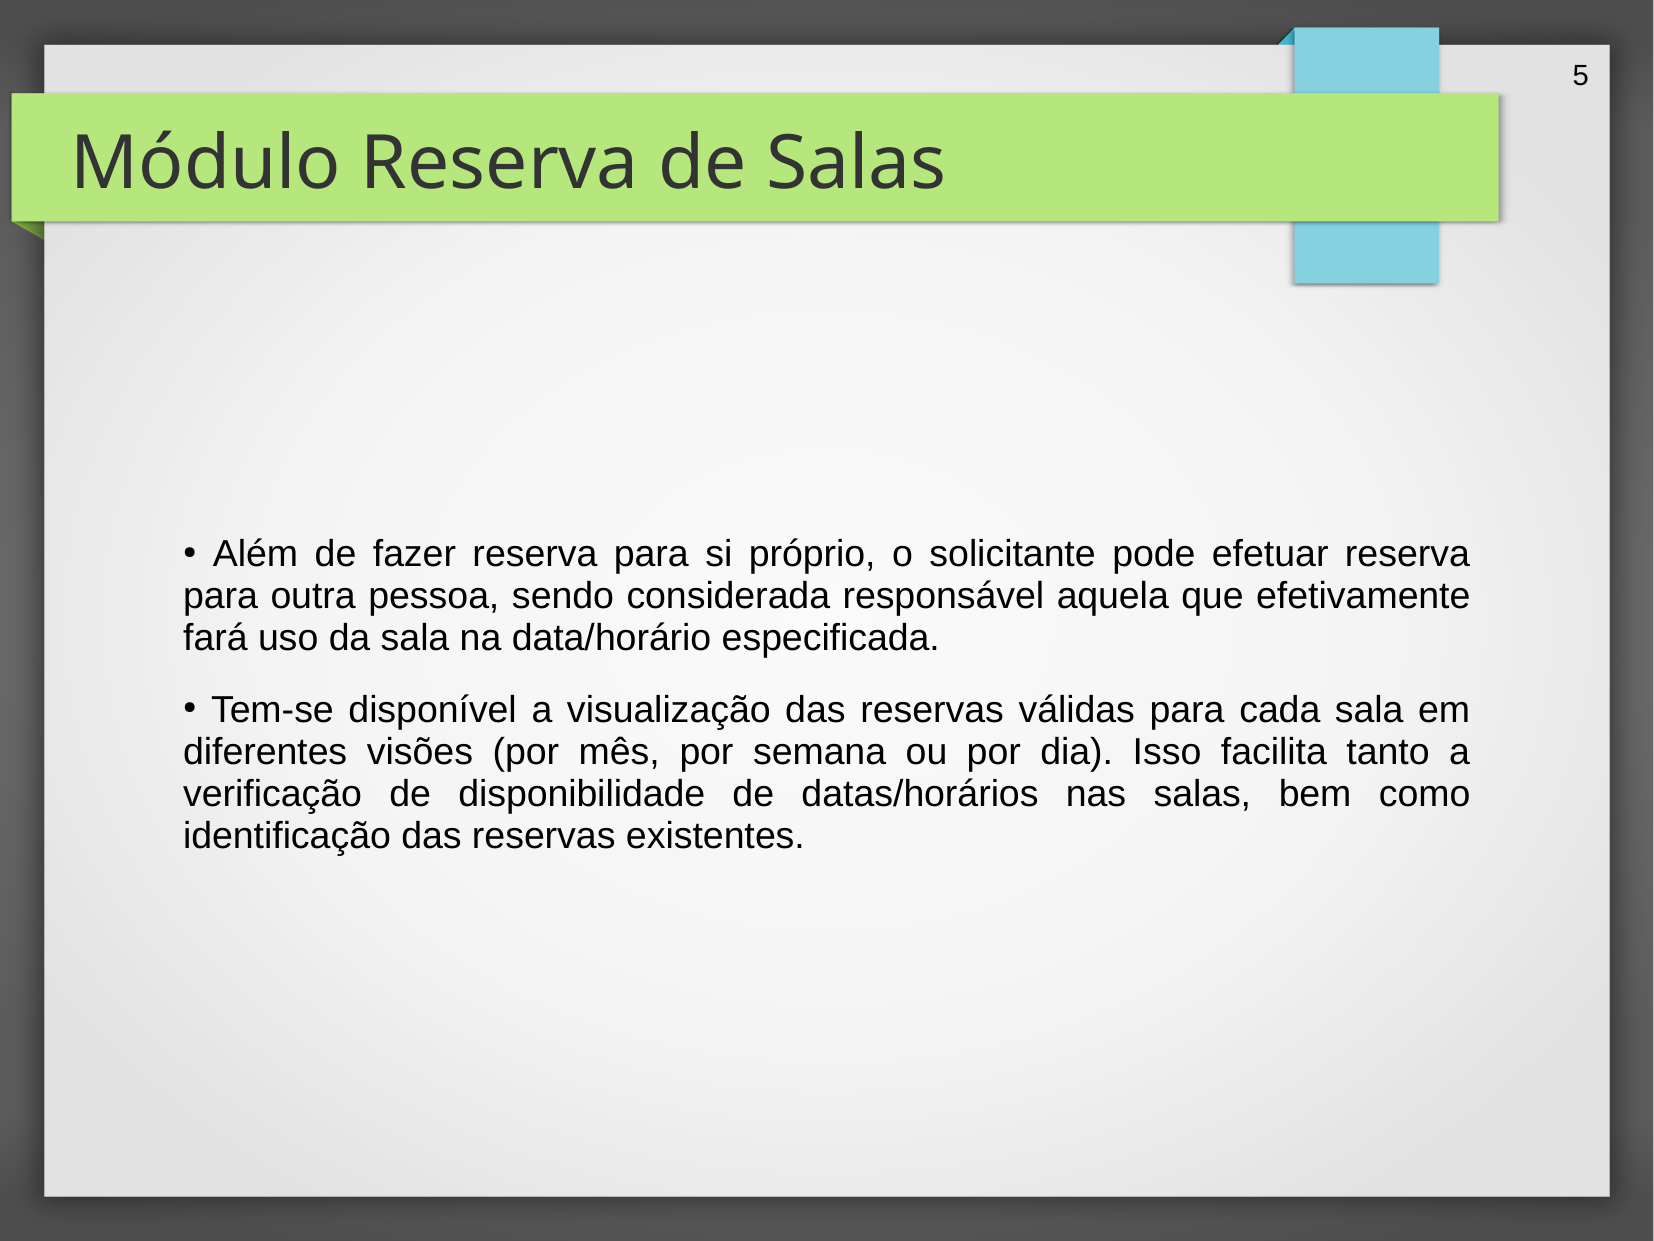

5
# Módulo Reserva de Salas
 Além de fazer reserva para si próprio, o solicitante pode efetuar reserva para outra pessoa, sendo considerada responsável aquela que efetivamente fará uso da sala na data/horário especificada.
 Tem-se disponível a visualização das reservas válidas para cada sala em diferentes visões (por mês, por semana ou por dia). Isso facilita tanto a verificação de disponibilidade de datas/horários nas salas, bem como identificação das reservas existentes.